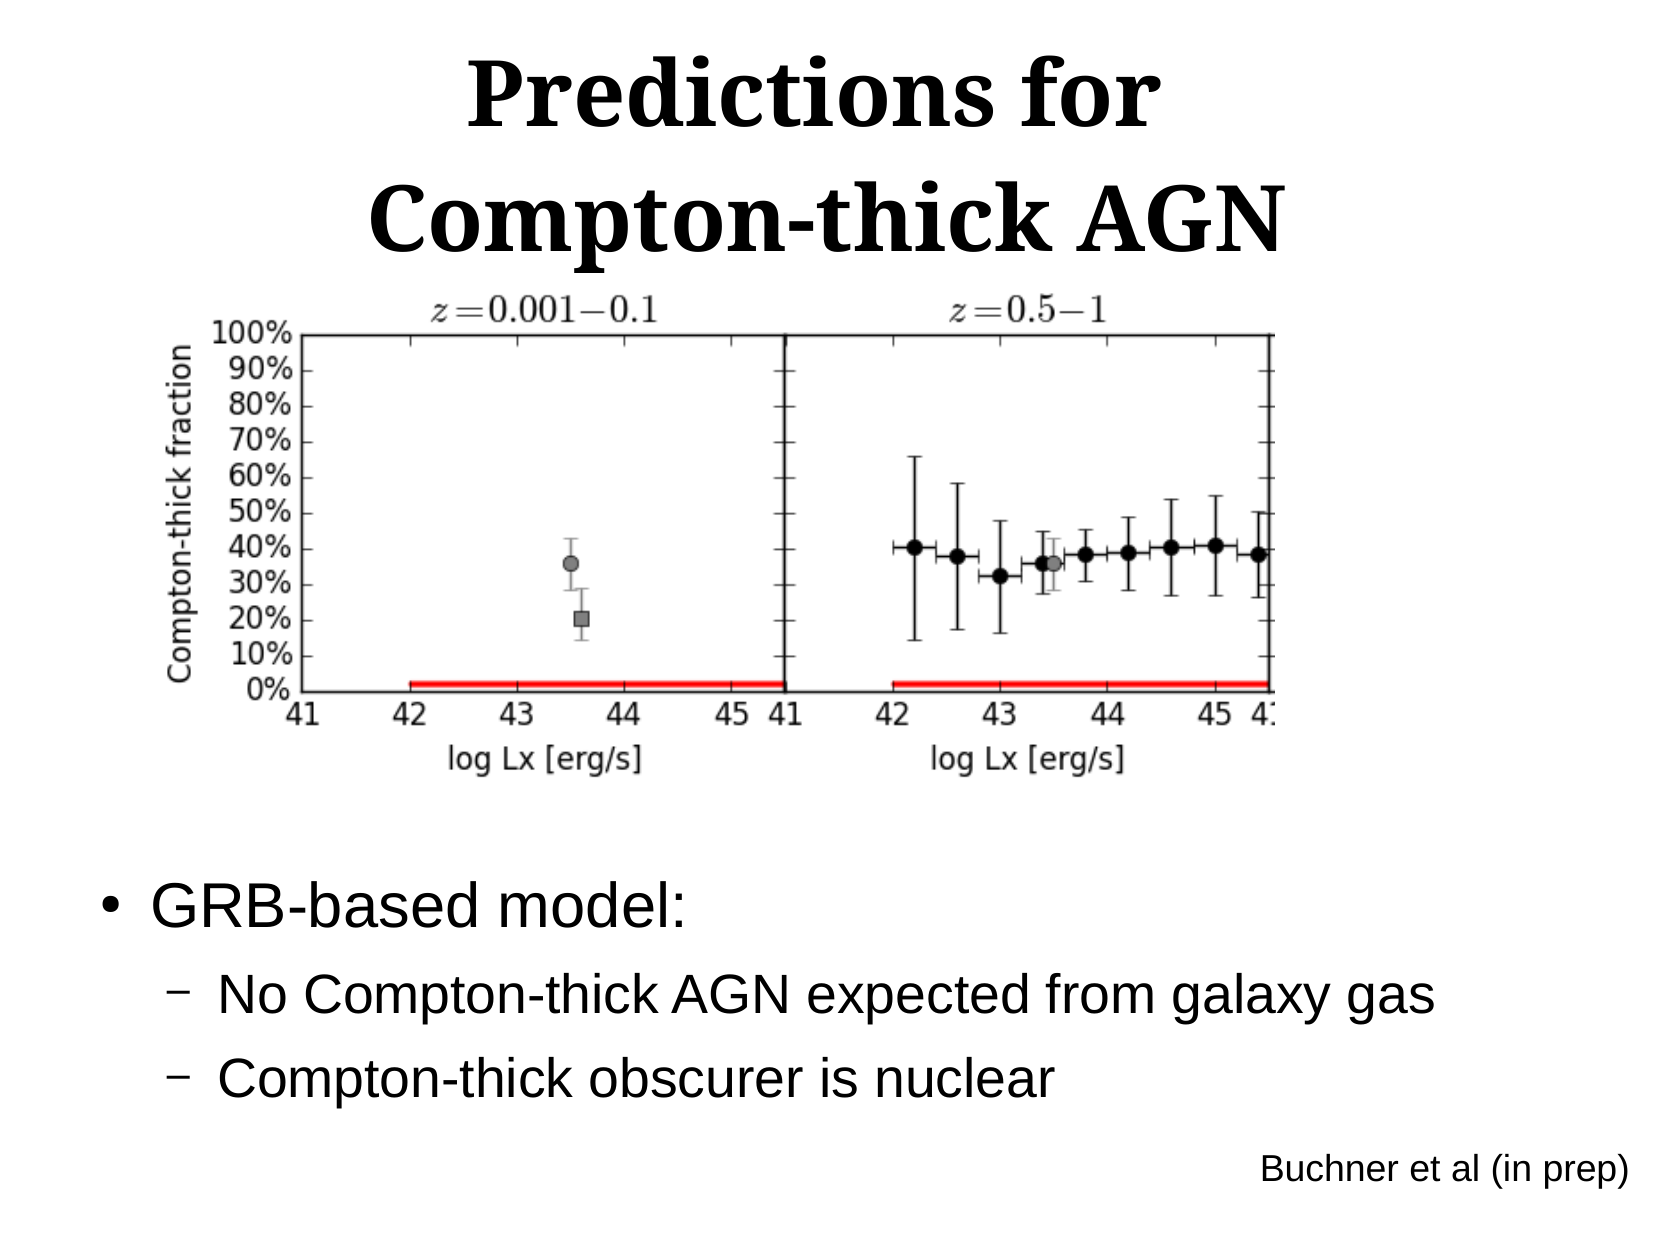

# Predictions for Compton-thick AGN
GRB-based model:
No Compton-thick AGN expected from galaxy gas
Compton-thick obscurer is nuclear
Buchner et al (in prep)